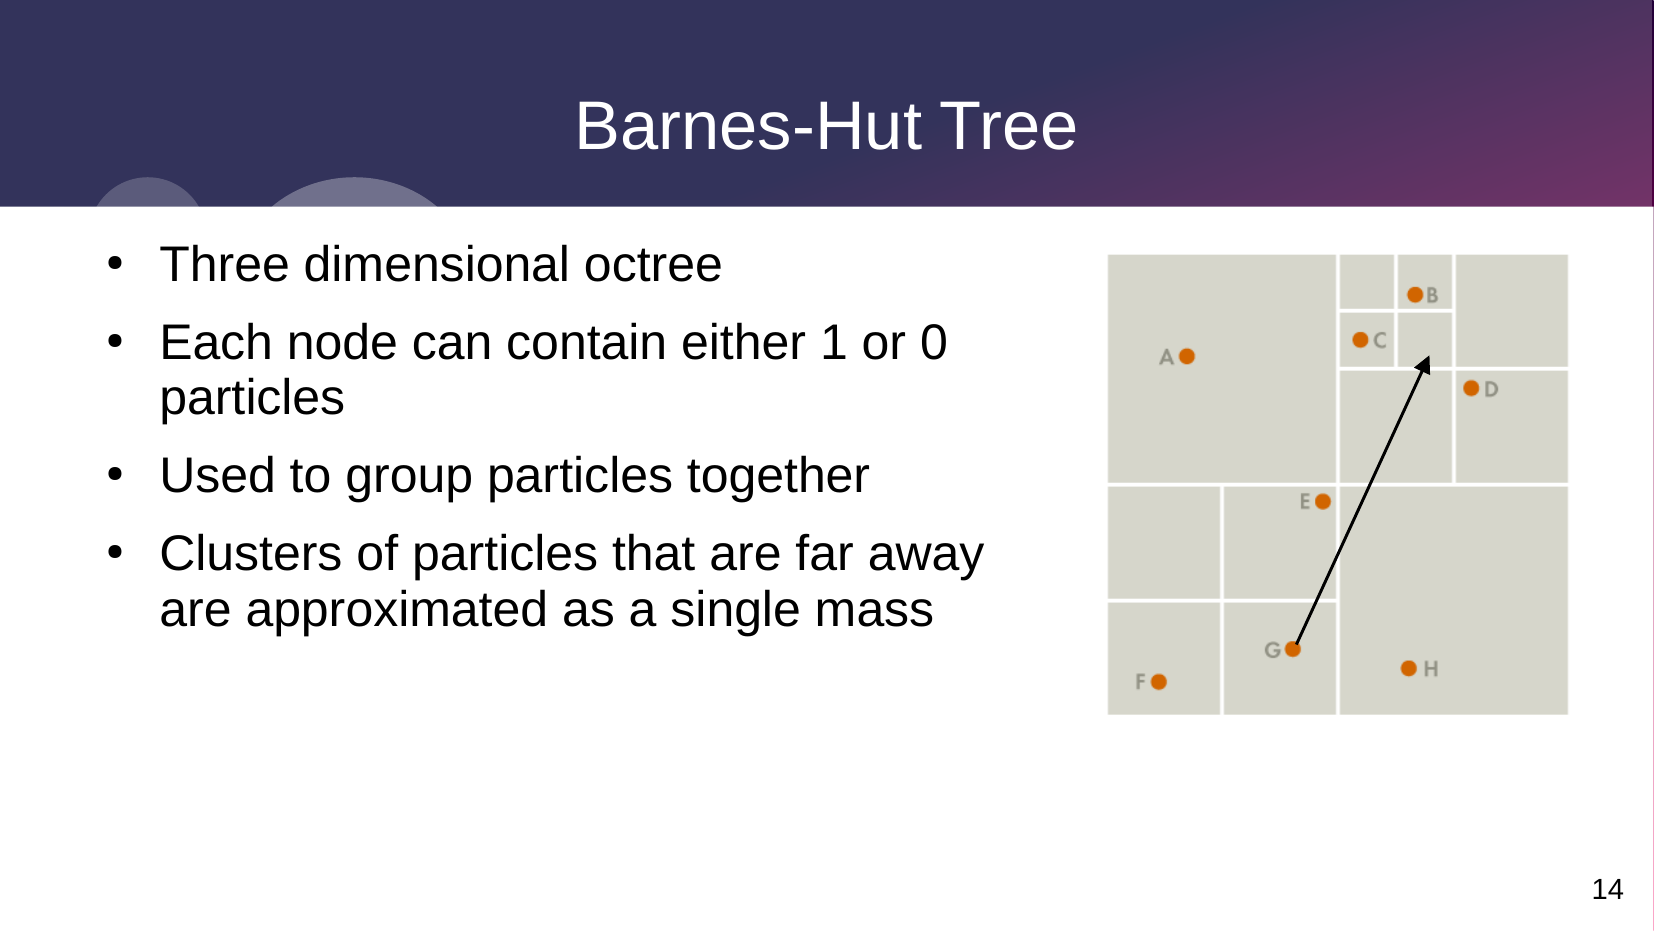

# Barnes-Hut Tree
Three dimensional octree
Each node can contain either 1 or 0 particles
Used to group particles together
Clusters of particles that are far away are approximated as a single mass